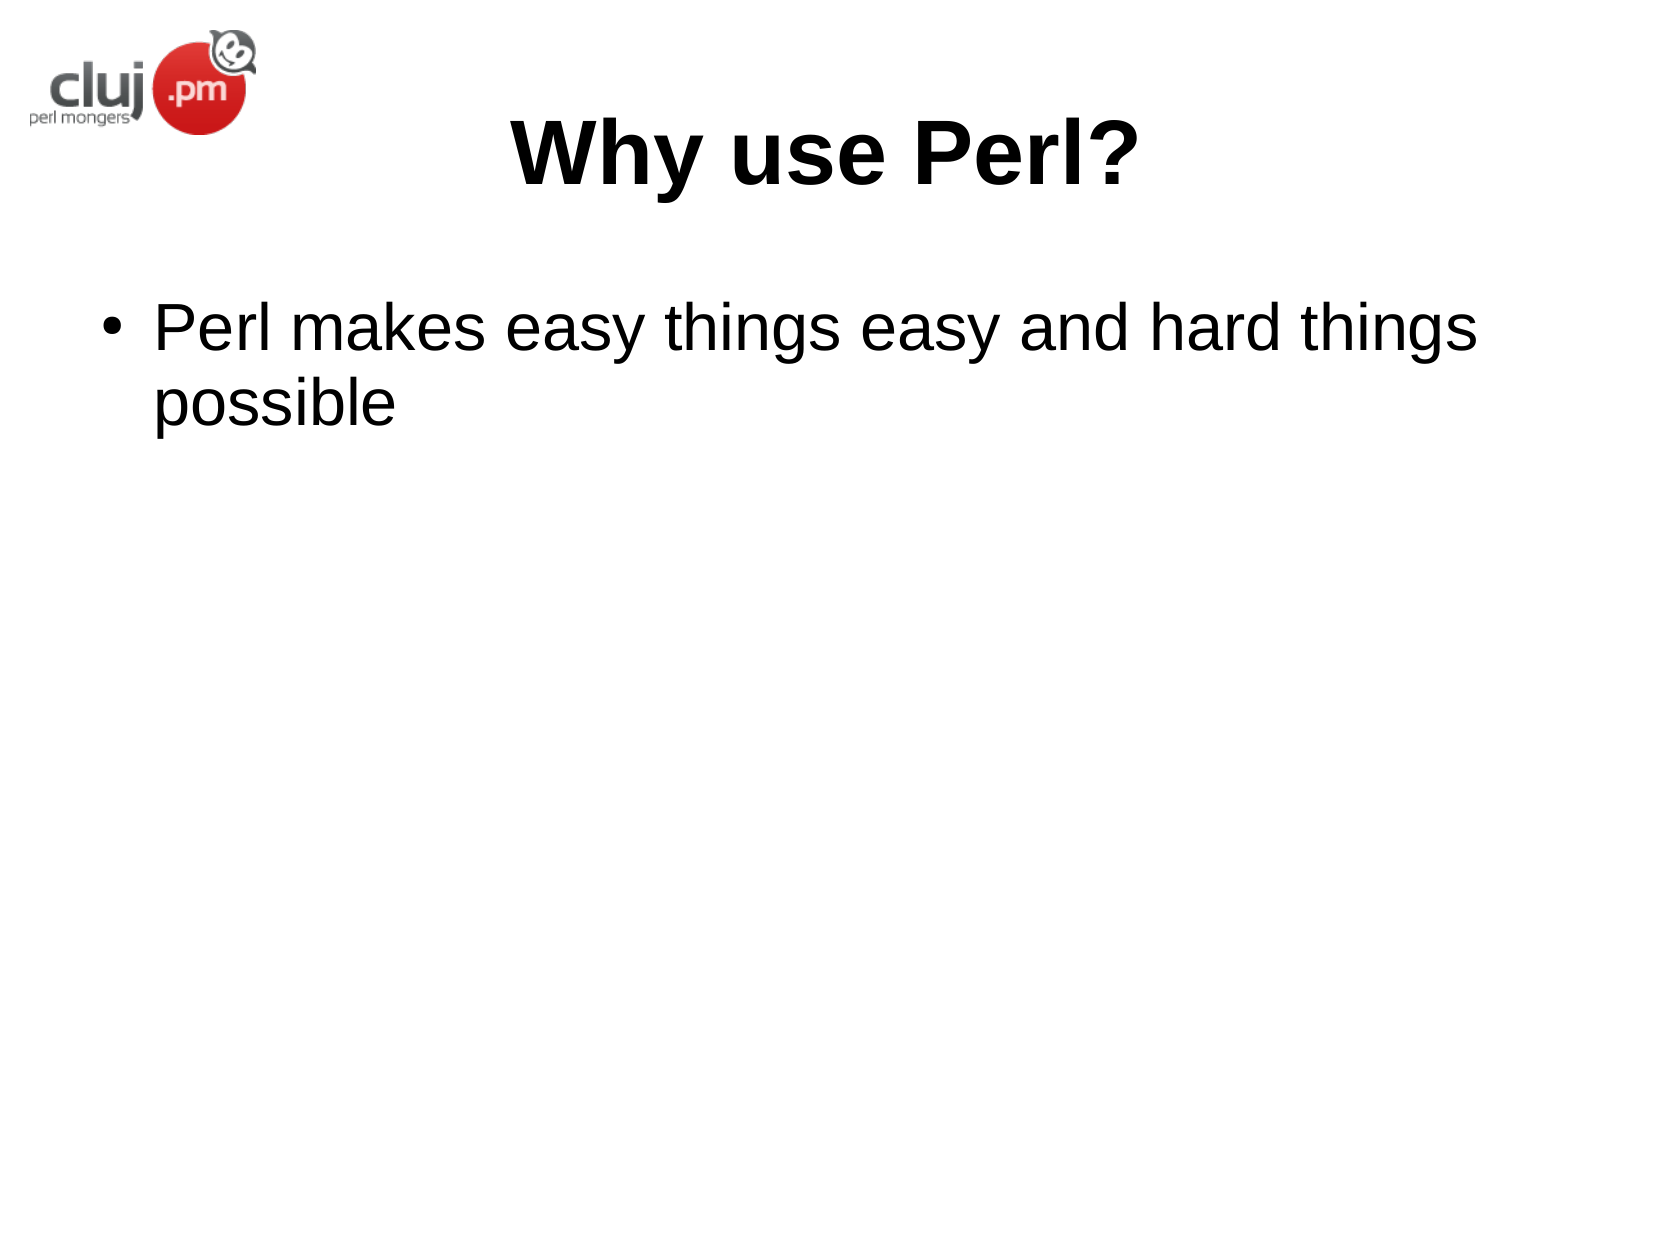

# Why use Perl?
Perl makes easy things easy and hard things possible